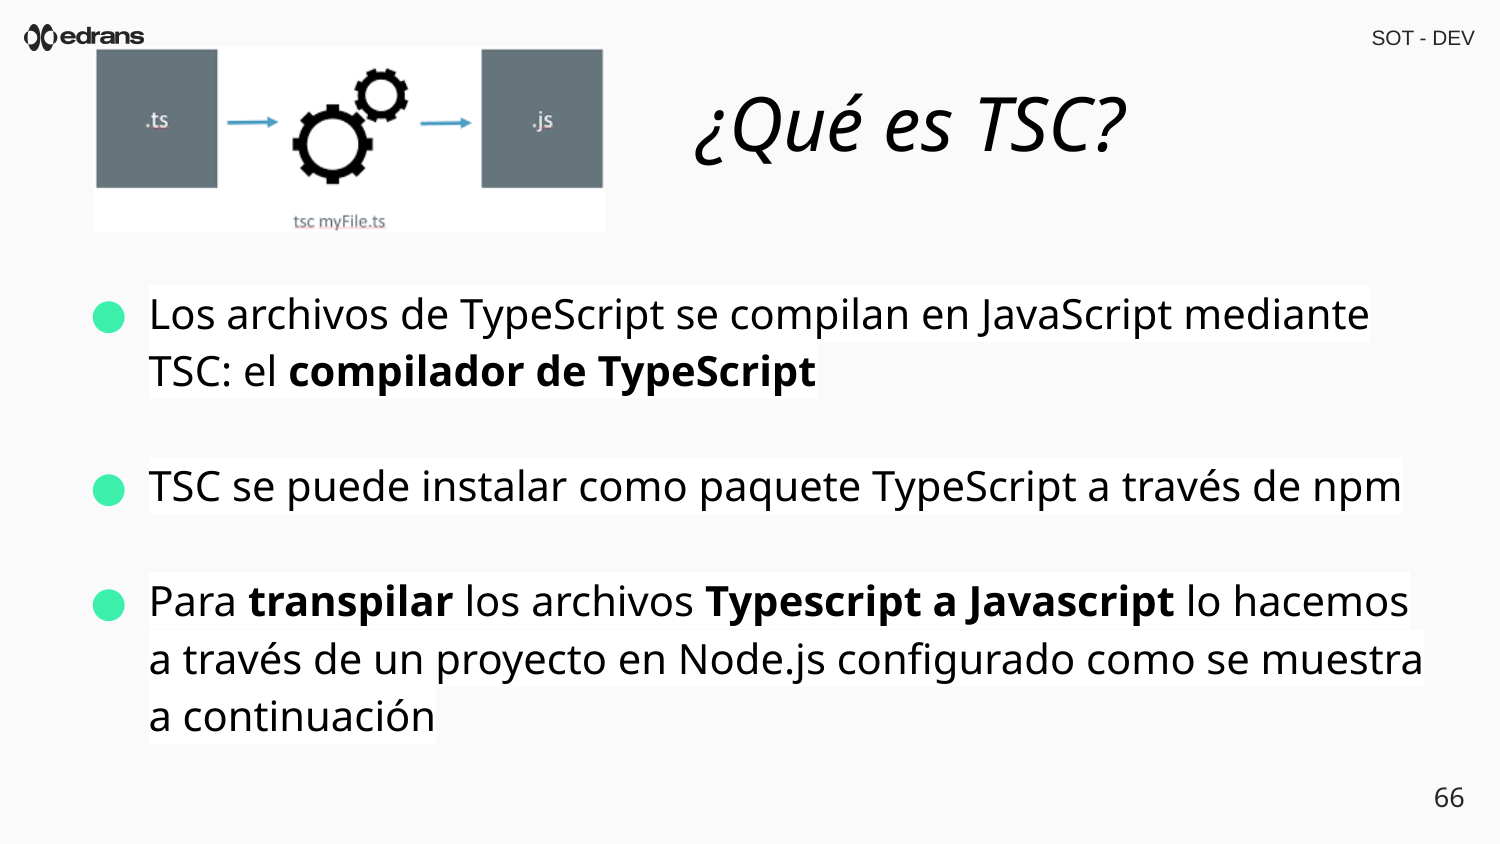

SOT - DEV
¿Qué es TSC?
Los archivos de TypeScript se compilan en JavaScript mediante TSC: el compilador de TypeScript
TSC se puede instalar como paquete TypeScript a través de npm
Para transpilar los archivos Typescript a Javascript lo hacemos a través de un proyecto en Node.js configurado como se muestra a continuación